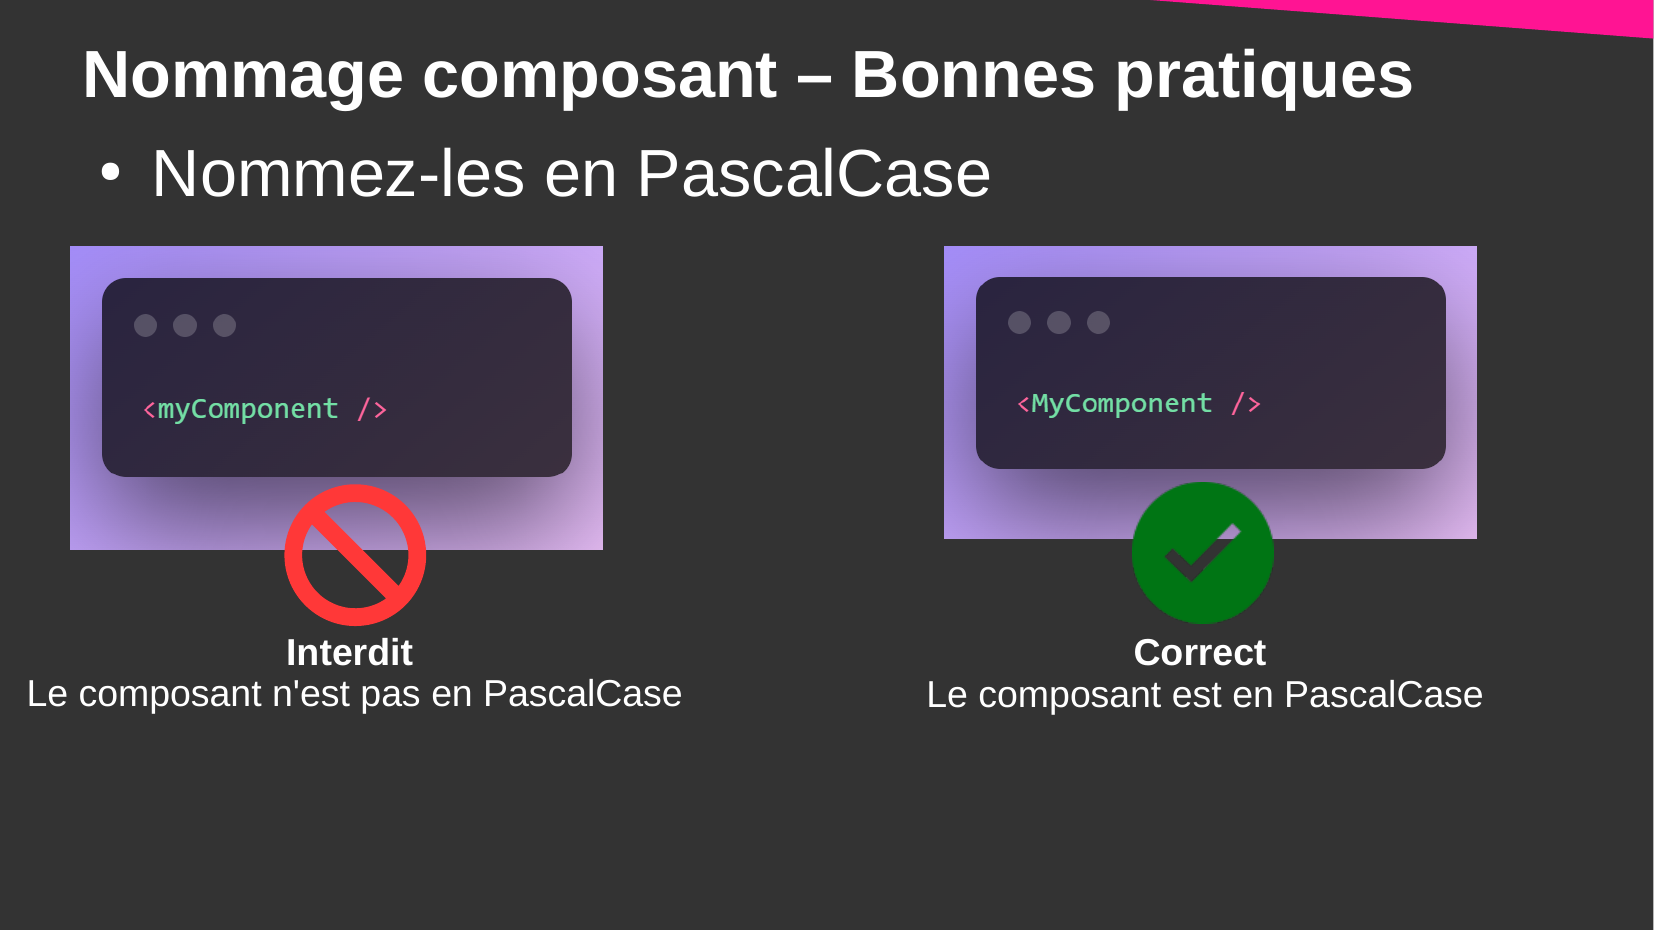

# Nommage composant – Bonnes pratiques
Nommez-les en PascalCase
Interdit
Le composant n'est pas en PascalCase
Correct
Le composant est en PascalCase